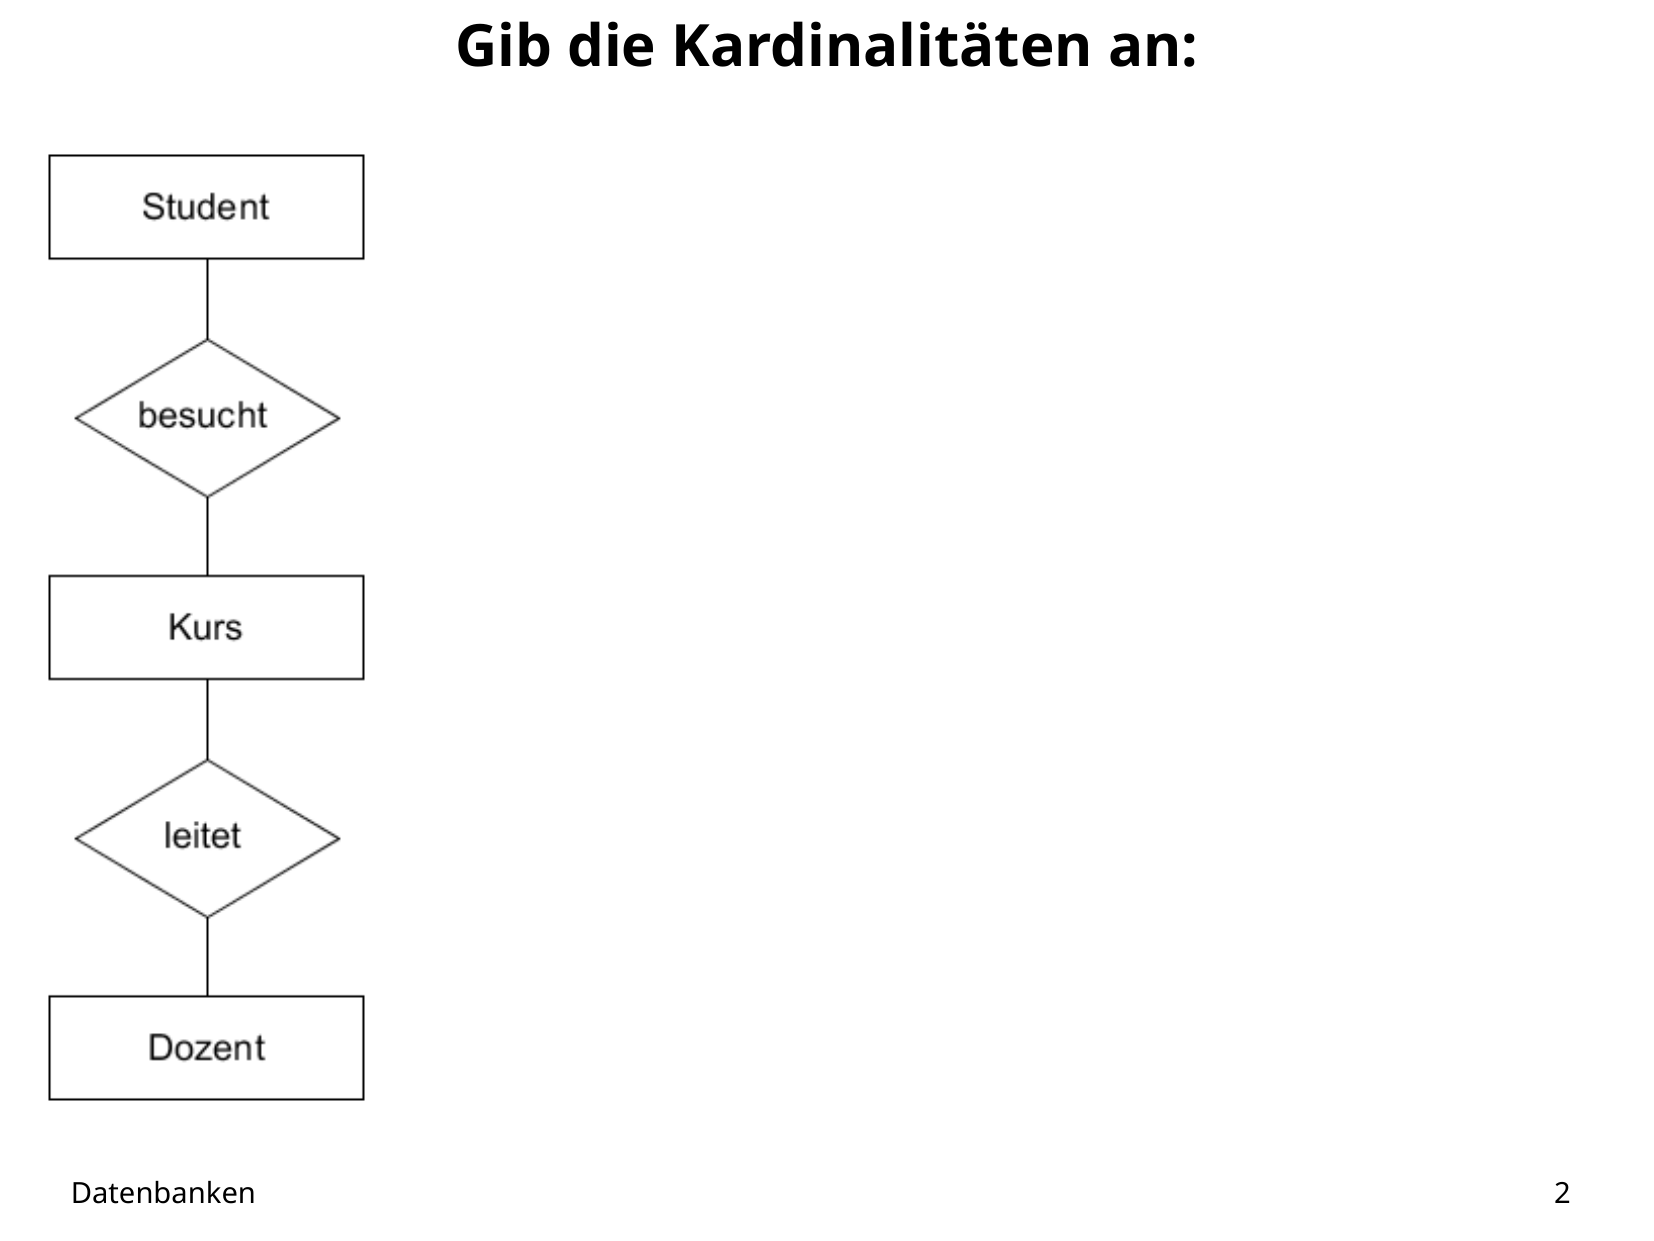

# Gib die Kardinalitäten an:
Datenbanken
2